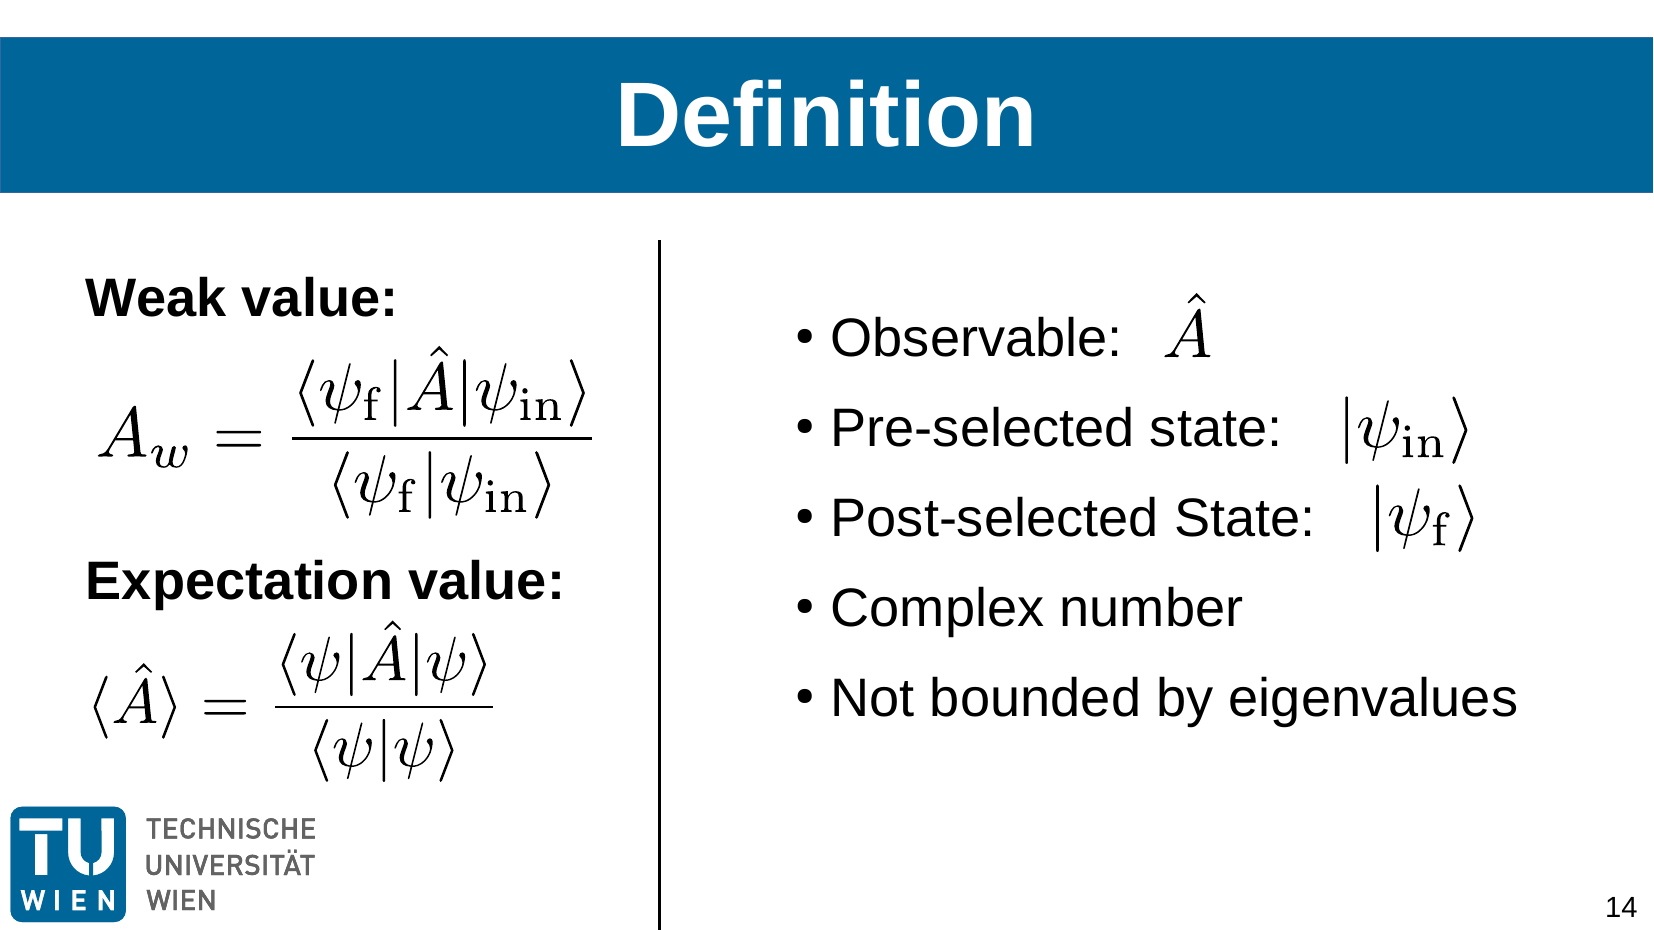

Definition
Observable:
Pre-selected state:
Post-selected State:
Complex number
Not bounded by eigenvalues
Weak value:
# Expectation value: